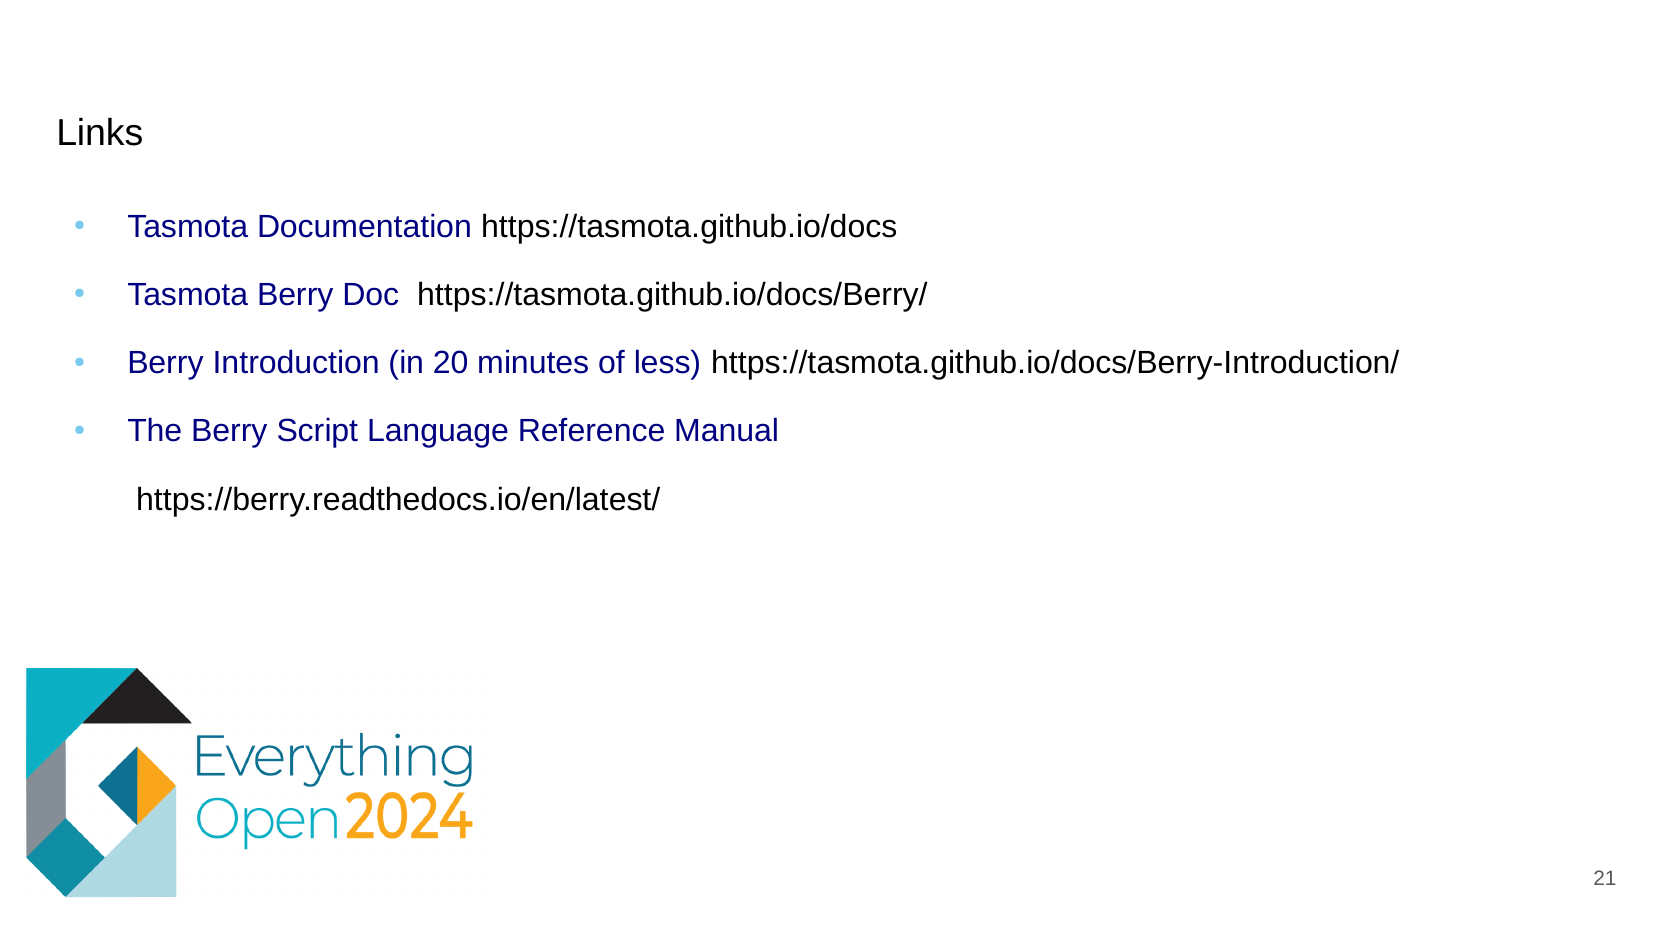

# Links
Tasmota Documentation https://tasmota.github.io/docs
Tasmota Berry Doc https://tasmota.github.io/docs/Berry/
Berry Introduction (in 20 minutes of less) https://tasmota.github.io/docs/Berry-Introduction/
The Berry Script Language Reference Manual
 https://berry.readthedocs.io/en/latest/
21